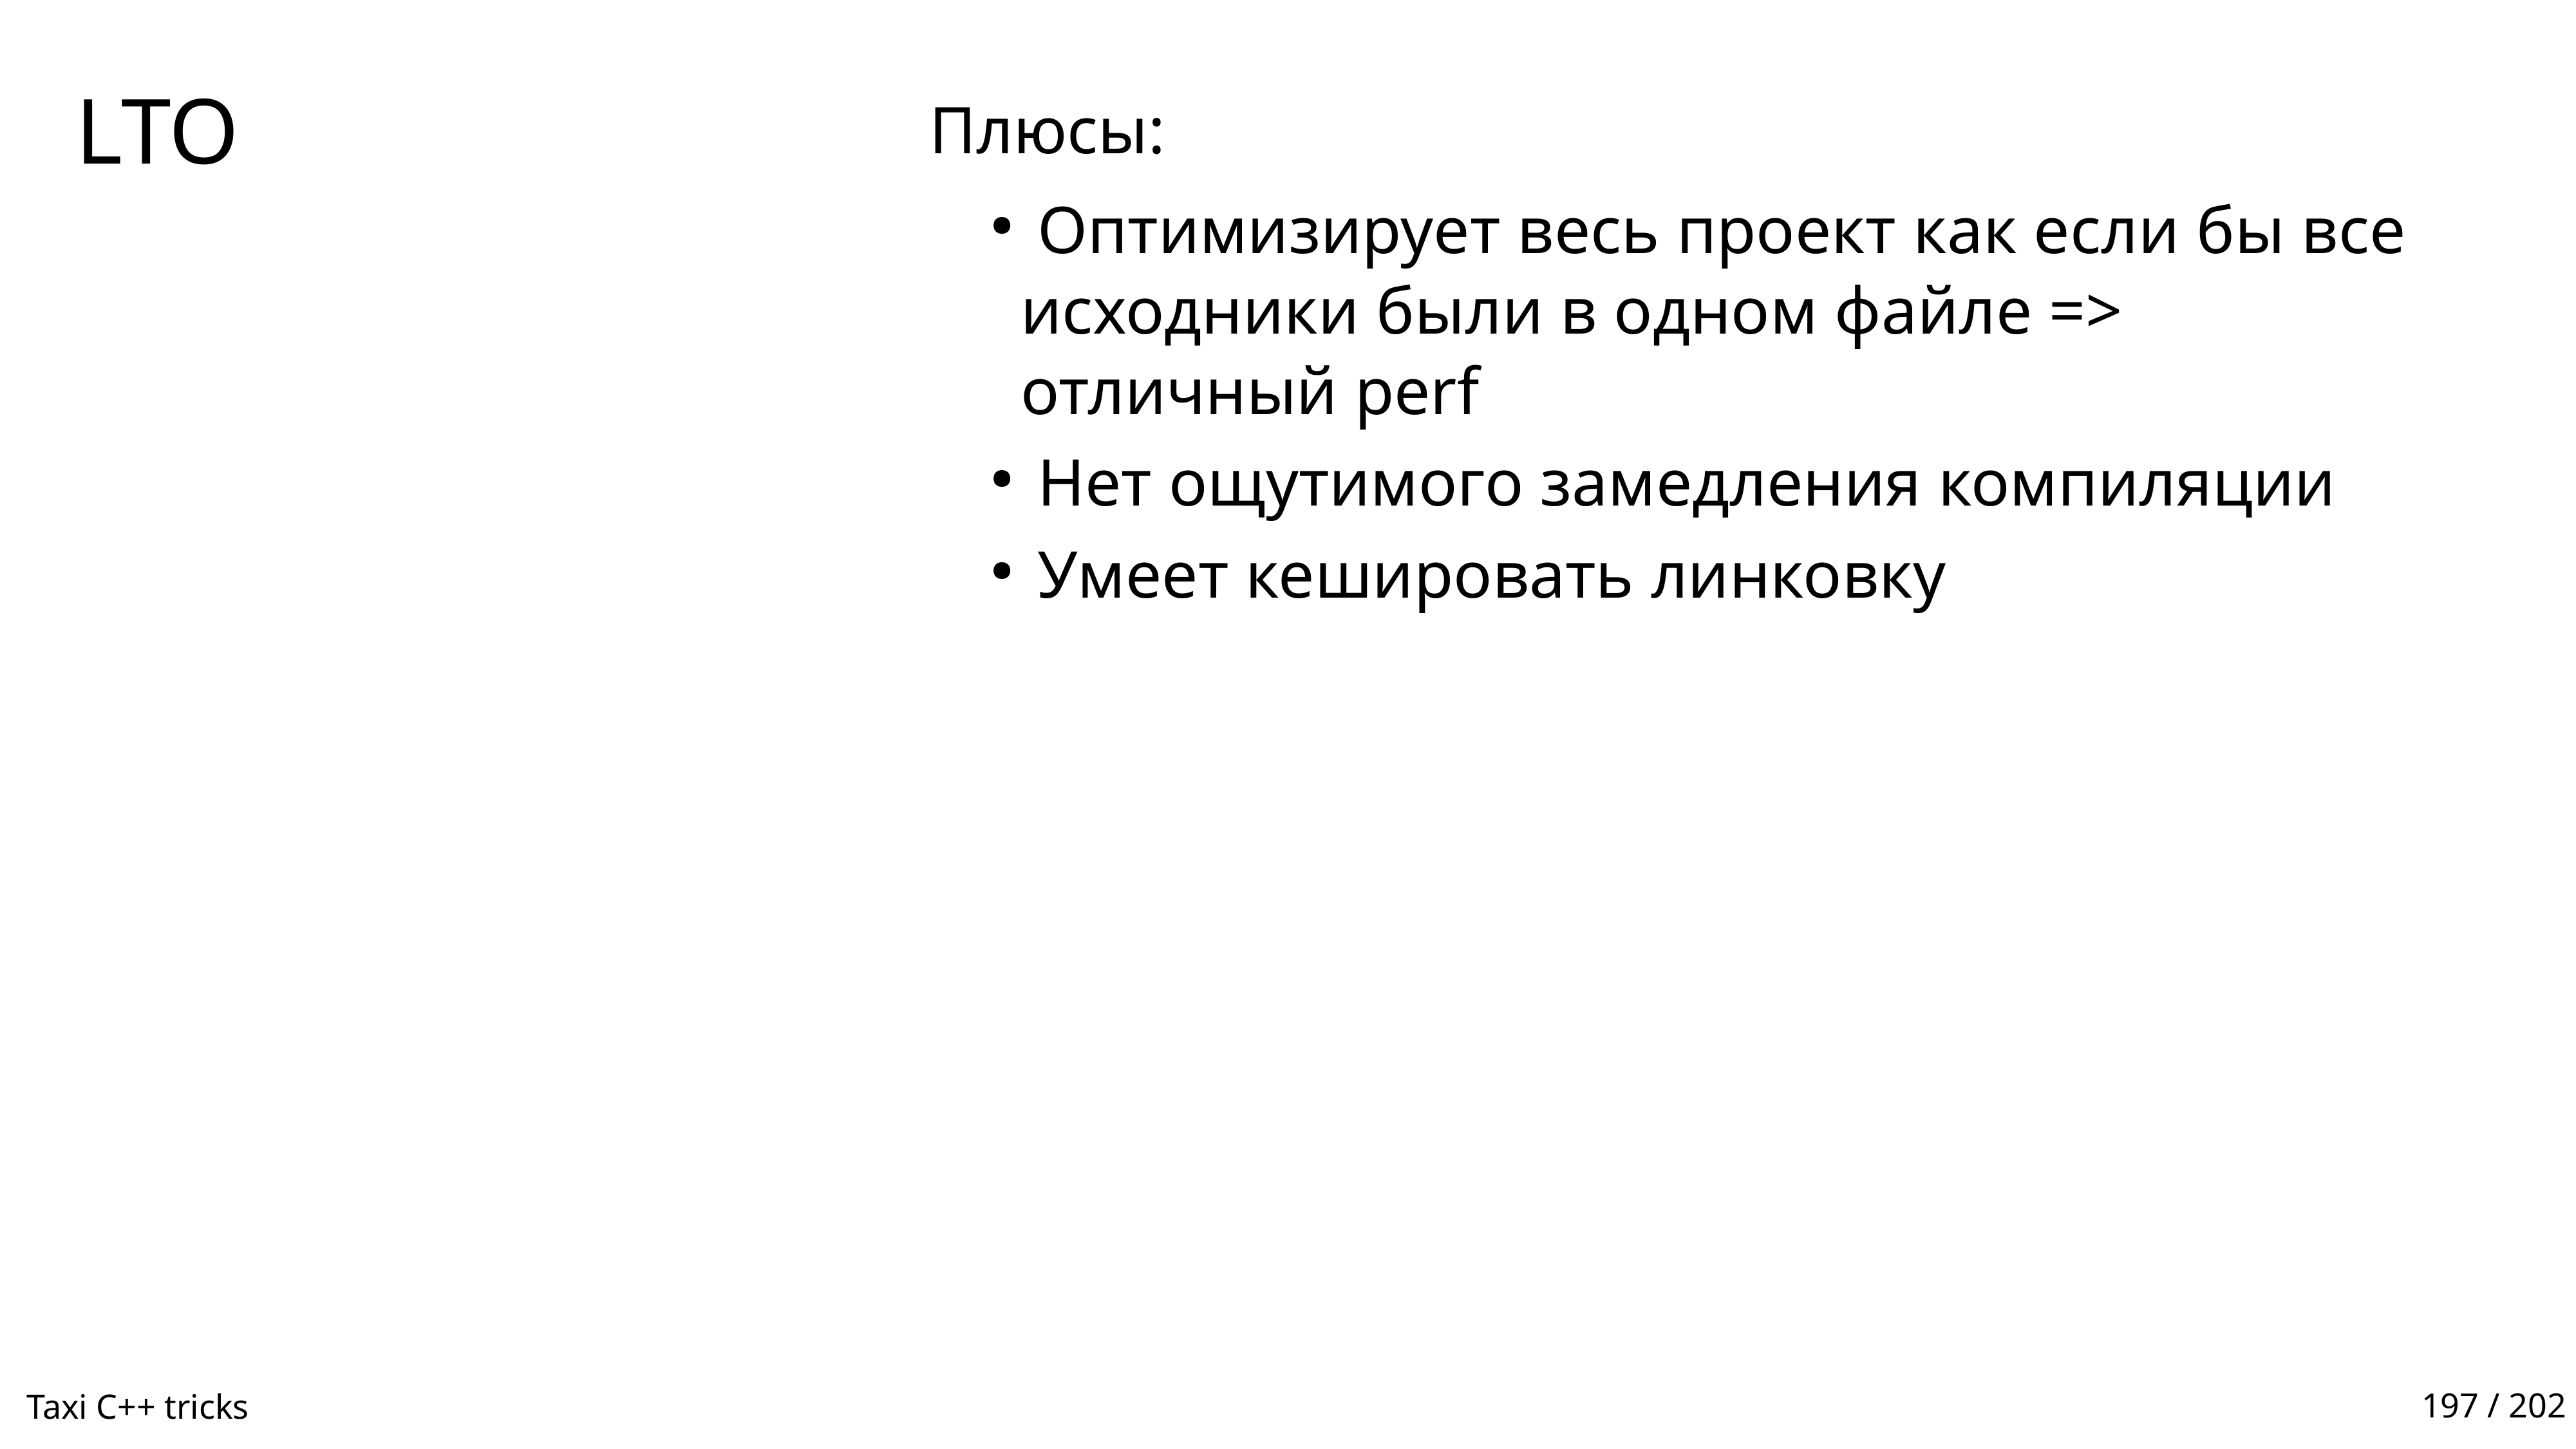

# LTO
Плюсы:
 Оптимизирует весь проект как если бы все исходники были в одном файле => отличный perf
 Нет ощутимого замедления компиляции
 Умеет кешировать линковку
Taxi C++ tricks